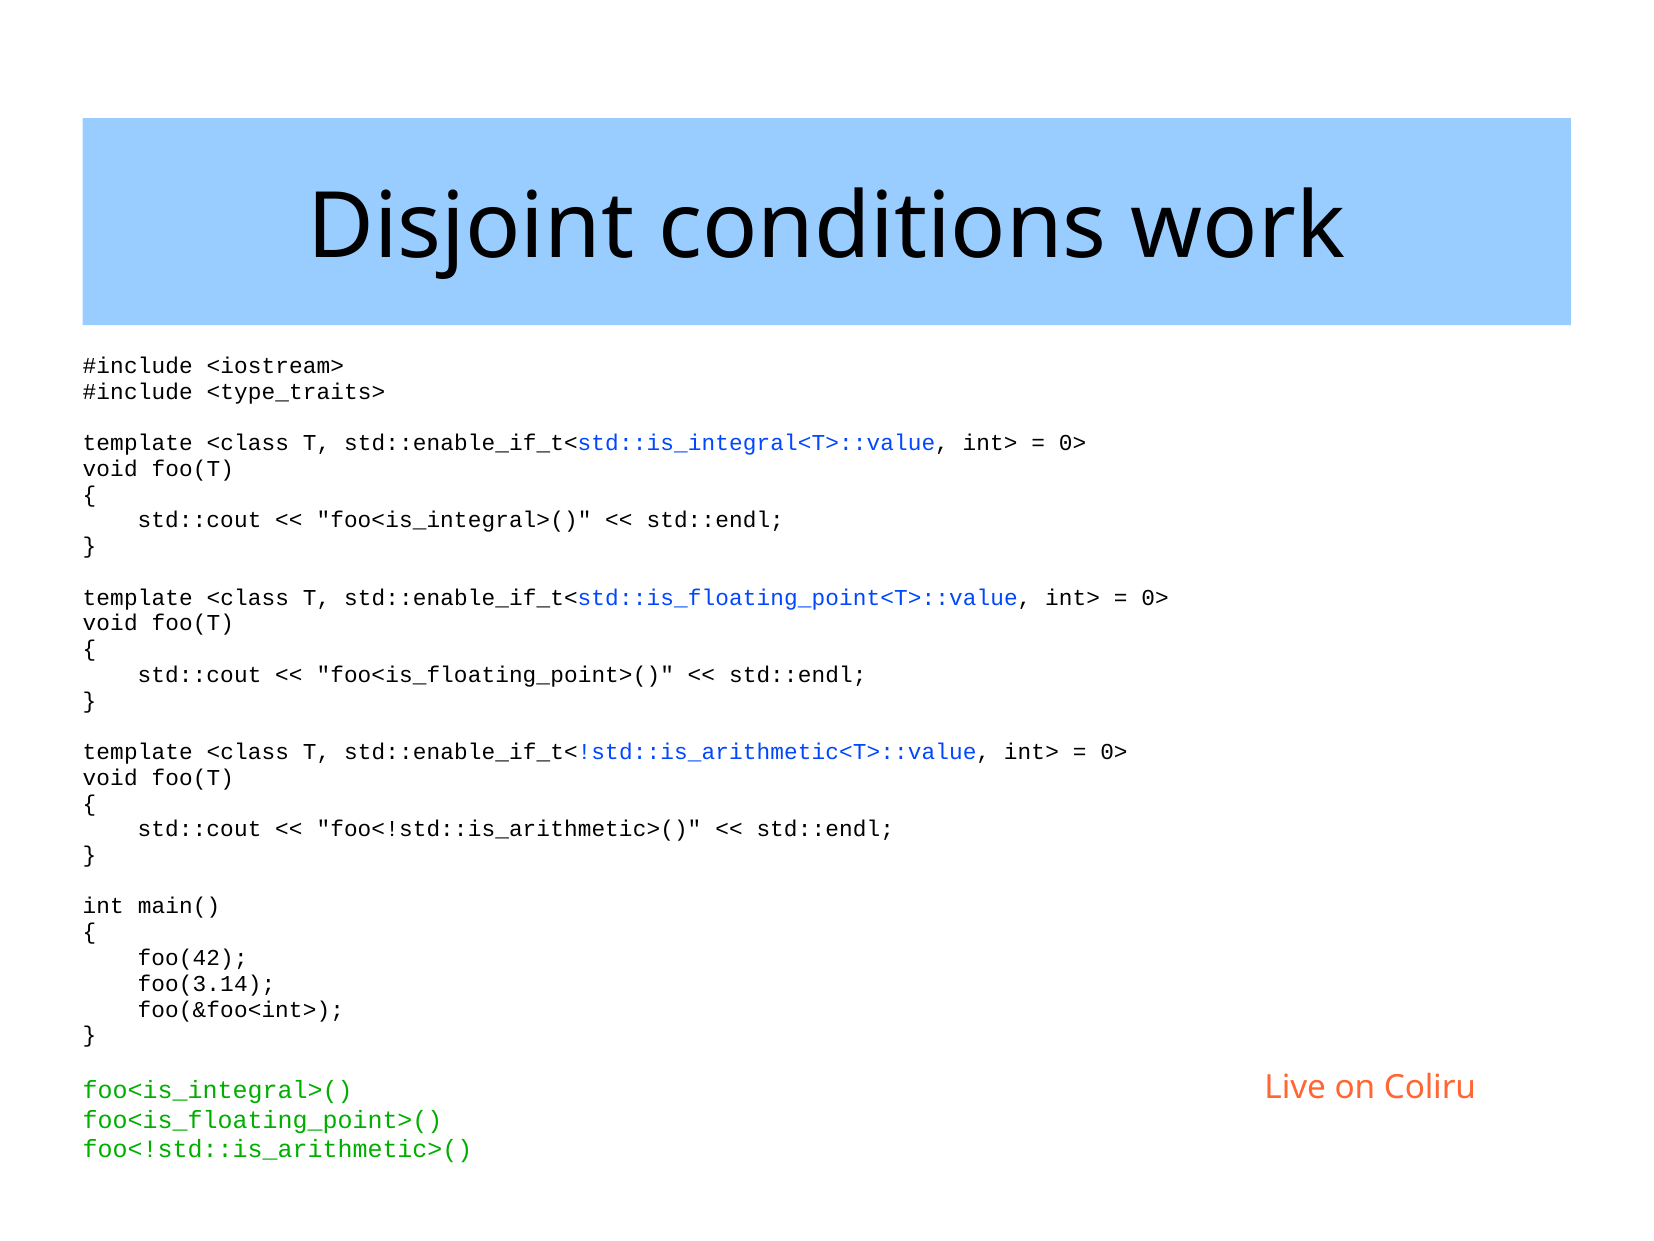

# Disjoint conditions work
#include <iostream>
#include <type_traits>
template <class T, std::enable_if_t<std::is_integral<T>::value, int> = 0>
void foo(T)
{
 std::cout << "foo<is_integral>()" << std::endl;
}
template <class T, std::enable_if_t<std::is_floating_point<T>::value, int> = 0>
void foo(T)
{
 std::cout << "foo<is_floating_point>()" << std::endl;
}
template <class T, std::enable_if_t<!std::is_arithmetic<T>::value, int> = 0>
void foo(T)
{
 std::cout << "foo<!std::is_arithmetic>()" << std::endl;
}
int main()
{
 foo(42);
 foo(3.14);
 foo(&foo<int>);
}
foo<is_integral>()	Live on Coliru
foo<is_floating_point>()
foo<!std::is_arithmetic>()